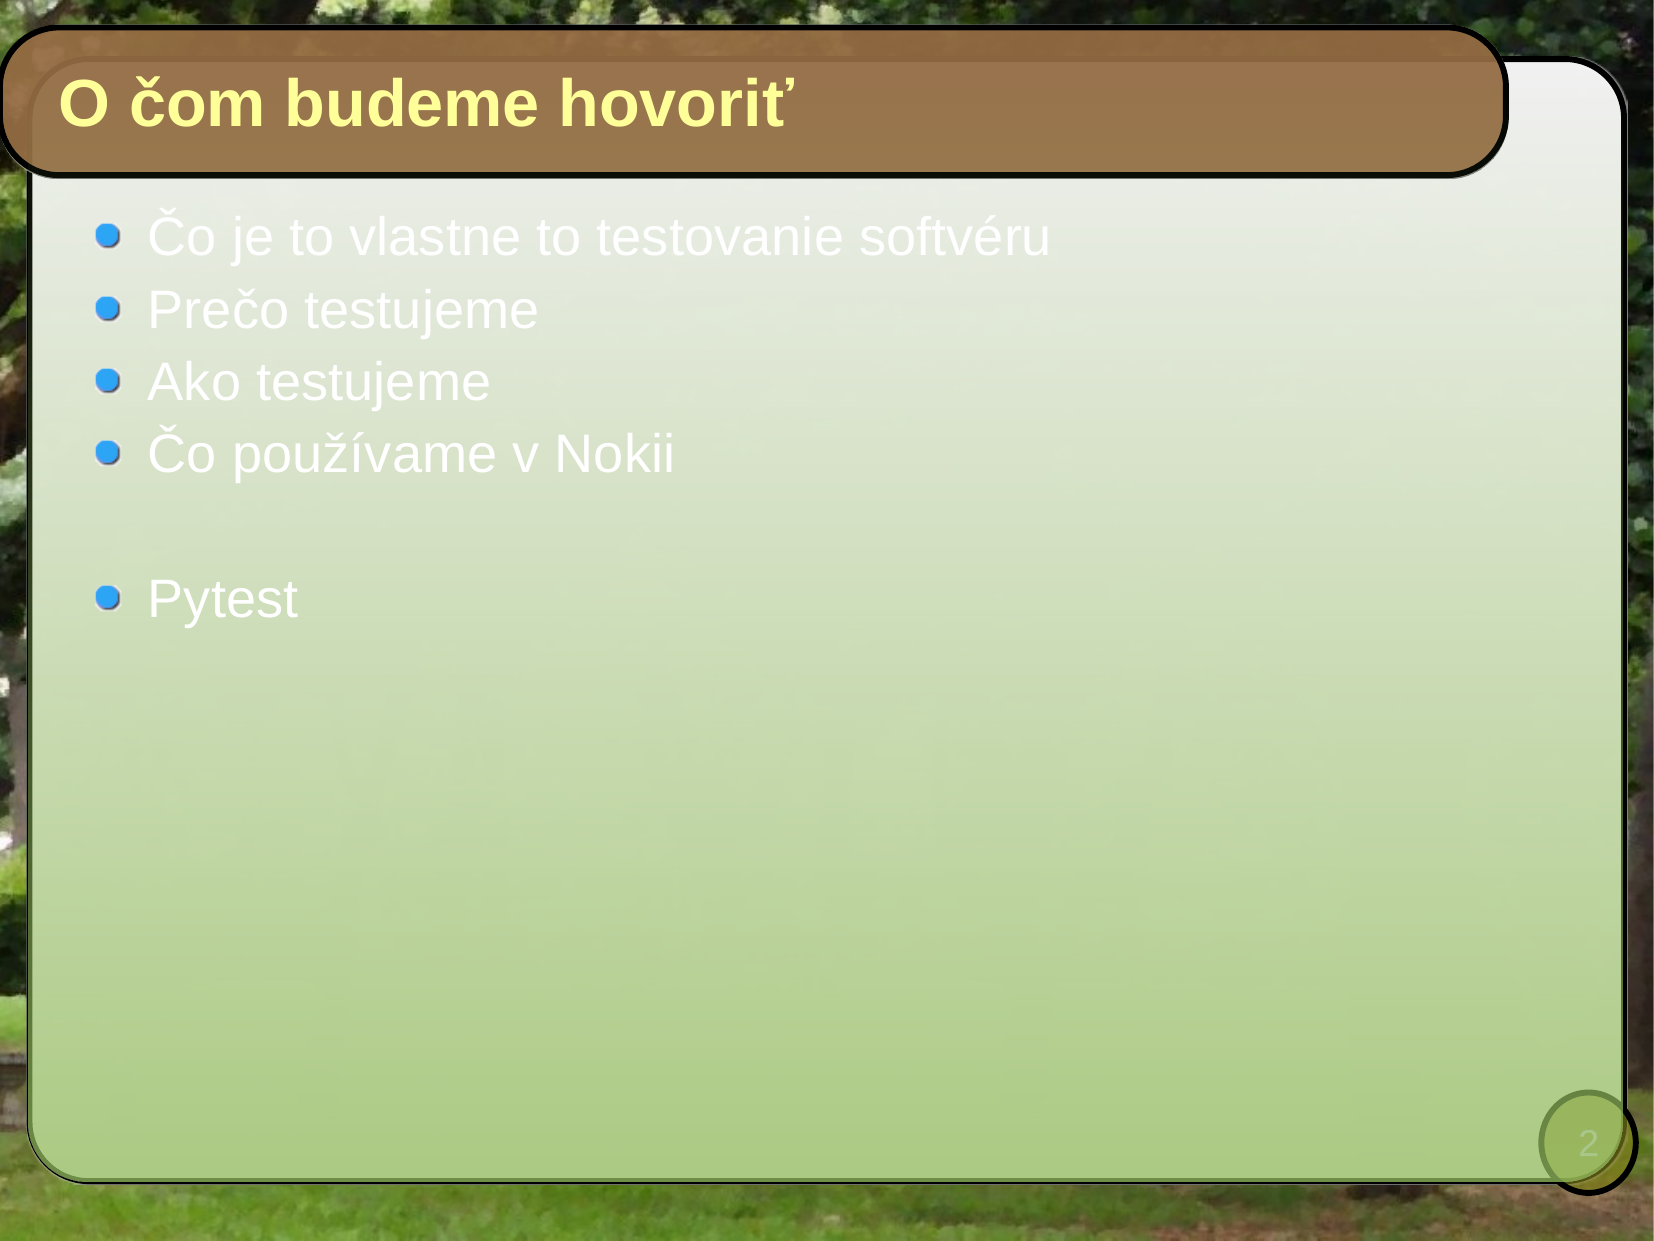

# O čom budeme hovoriť
Čo je to vlastne to testovanie softvéru
Prečo testujeme
Ako testujeme
Čo používame v Nokii
Pytest
2